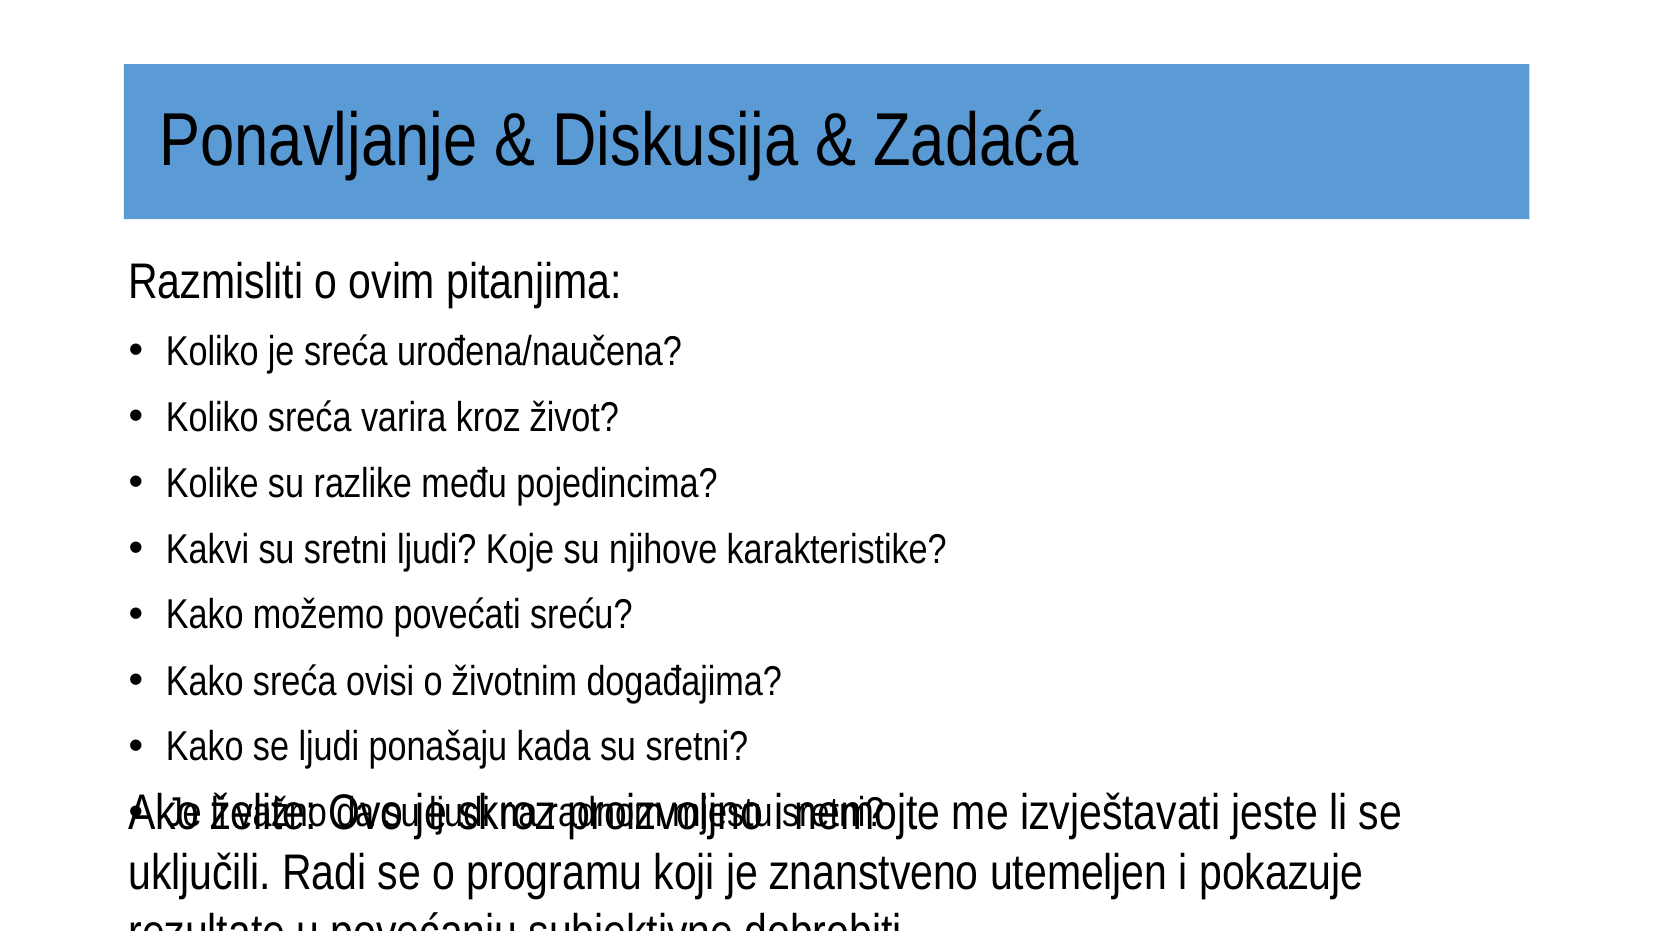

# Ponavljanje & Diskusija & Zadaća
Razmisliti o ovim pitanjima:
Koliko je sreća urođena/naučena?
Koliko sreća varira kroz život?
Kolike su razlike među pojedincima?
Kakvi su sretni ljudi? Koje su njihove karakteristike?
Kako možemo povećati sreću?
Kako sreća ovisi o životnim događajima?
Kako se ljudi ponašaju kada su sretni?
Je li važno da su ljudi na radnom mjestu sretni?
Ako želite: Ovo je skroz proizvoljno i nemojte me izvještavati jeste li se uključili. Radi se o programu koji je znanstveno utemeljen i pokazuje rezultate u povećanju subjektivne dobrobiti. https://sasupenn.qualtrics.com/jfe/form/SV_3KjD6Ojnlj773mZ?Q_JFE=qdg